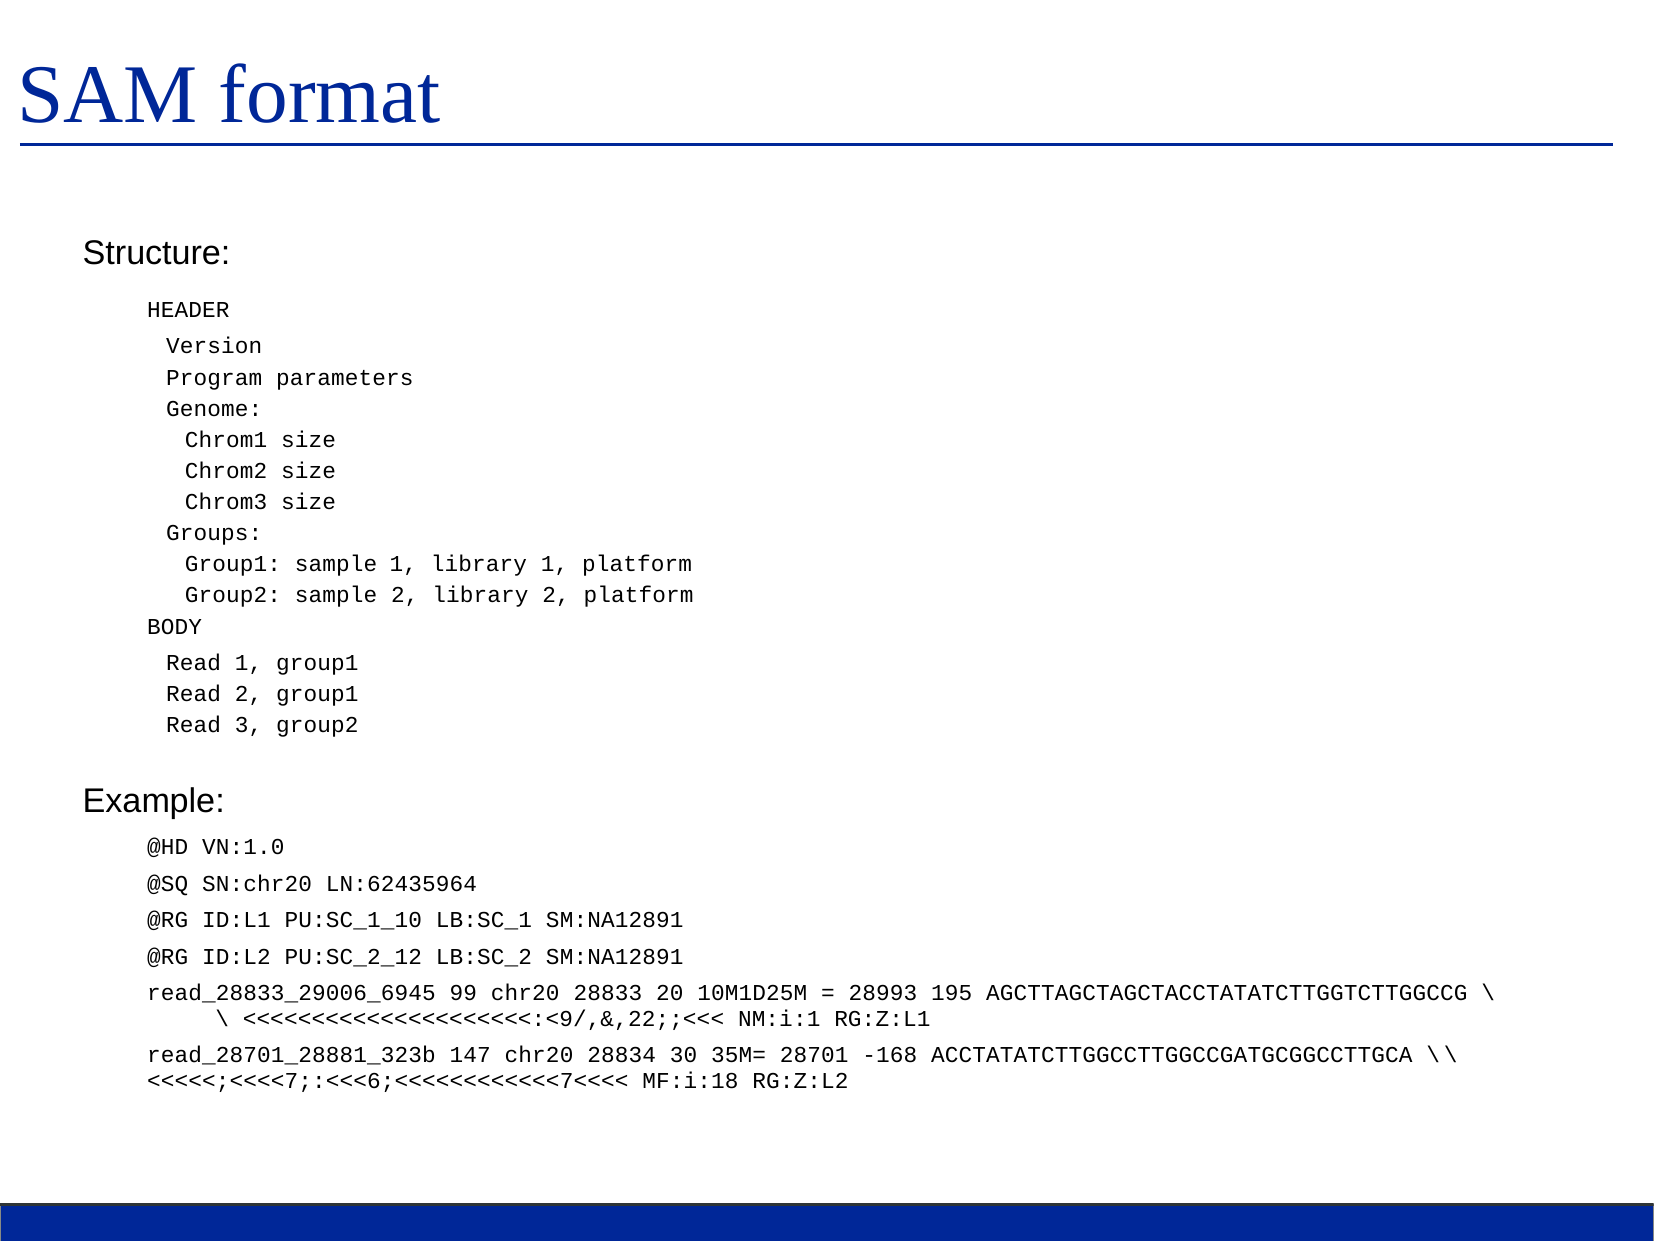

# SAM format
Structure:
HEADER
Version
Program parameters
Genome:
Chrom1 size
Chrom2 size
Chrom3 size
Groups:
Group1: sample	1, library 1, platform
Group2: sample 2, library 2, platform
BODY
Read 1, group1
Read 2, group1
Read 3, group2
Example:
@HD VN:1.0
@SQ SN:chr20 LN:62435964
@RG ID:L1 PU:SC_1_10 LB:SC_1 SM:NA12891
@RG ID:L2 PU:SC_2_12 LB:SC_2 SM:NA12891
read_28833_29006_6945 99 chr20 28833 20 10M1D25M = 28993 195 AGCTTAGCTAGCTACCTATATCTTGGTCTTGGCCG \ 										\ <<<<<<<<<<<<<<<<<<<<<:<9/,&,22;;<<< NM:i:1 RG:Z:L1
read_28701_28881_323b 147 chr20 28834 30 35M= 28701 -168 ACCTATATCTTGGCCTTGGCCGATGCGGCCTTGCA \											\ <<<<<;<<<<7;:<<<6;<<<<<<<<<<<<7<<<< MF:i:18 RG:Z:L2